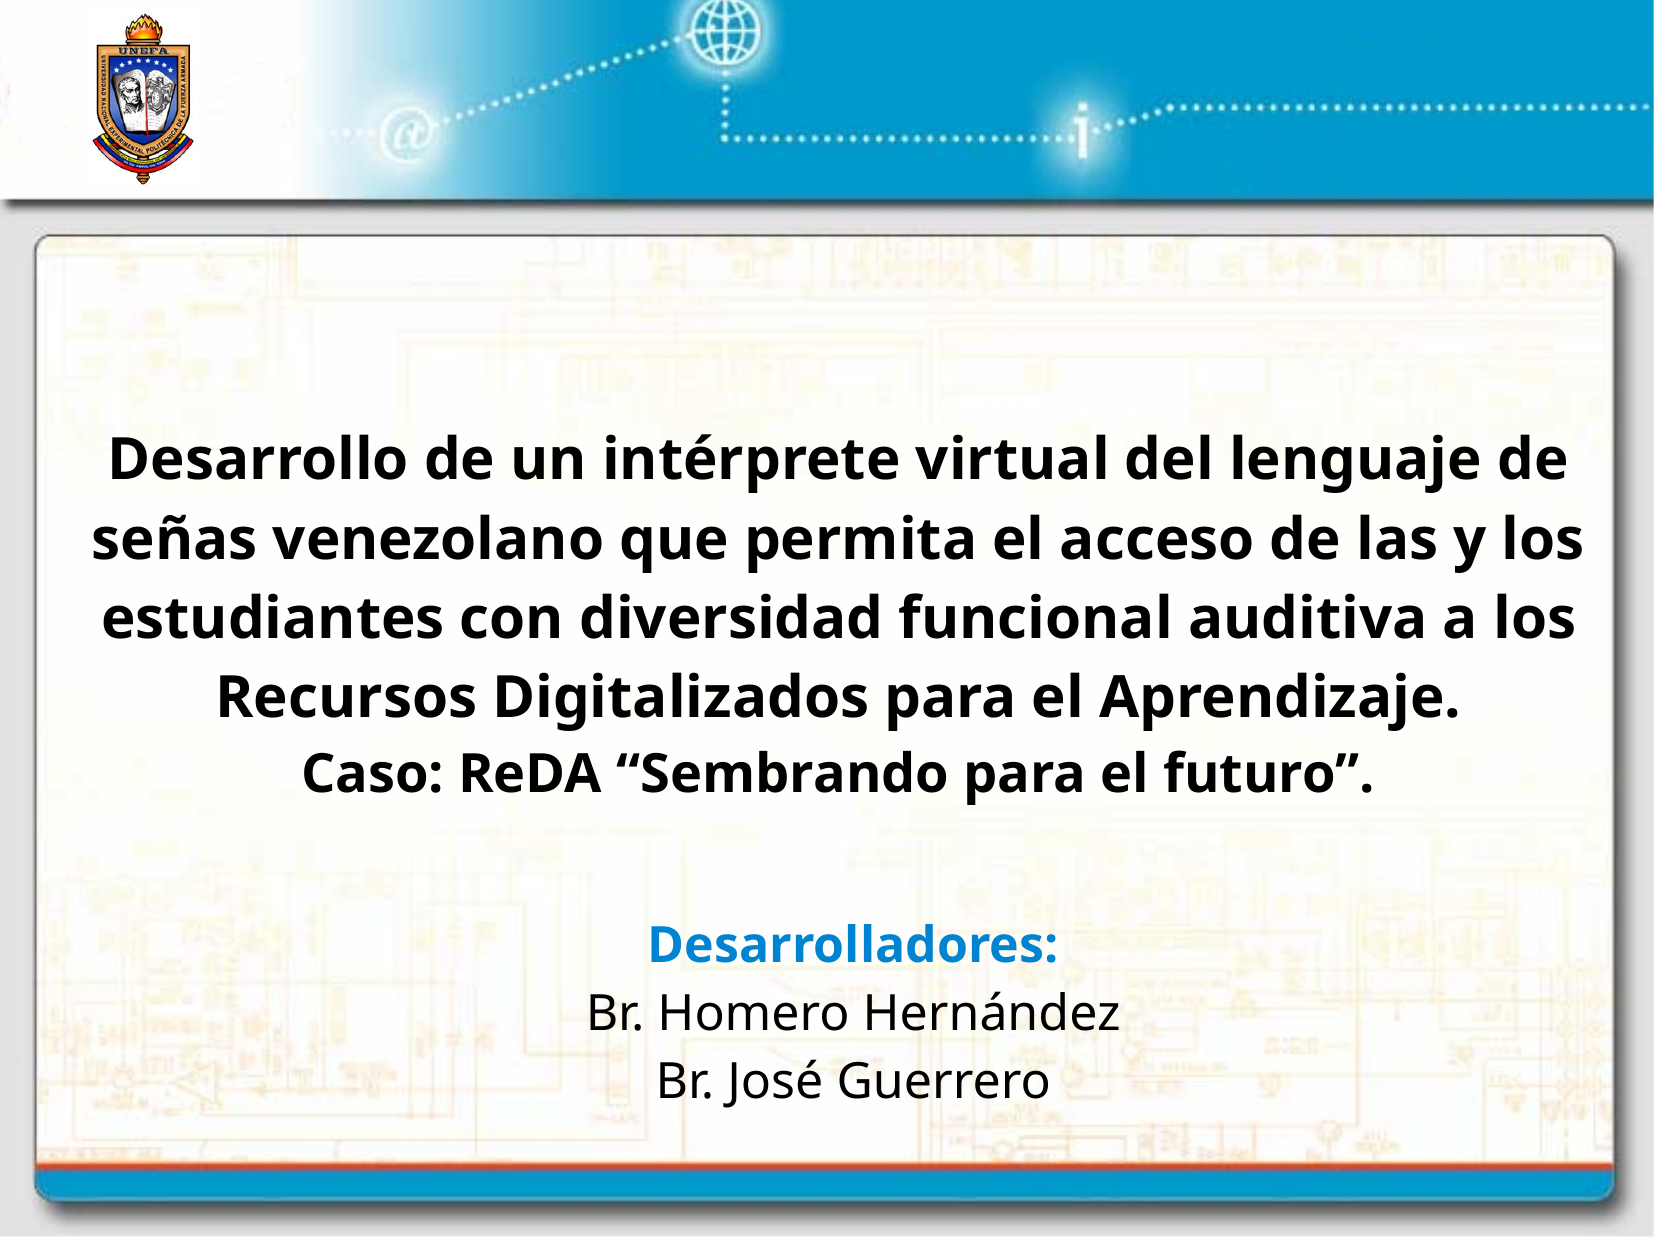

Desarrollo de un intérprete virtual del lenguaje de señas venezolano que permita el acceso de las y los estudiantes con diversidad funcional auditiva a los Recursos Digitalizados para el Aprendizaje.
Caso: ReDA “Sembrando para el futuro”.
Desarrolladores:
Br. Homero Hernández
Br. José Guerrero